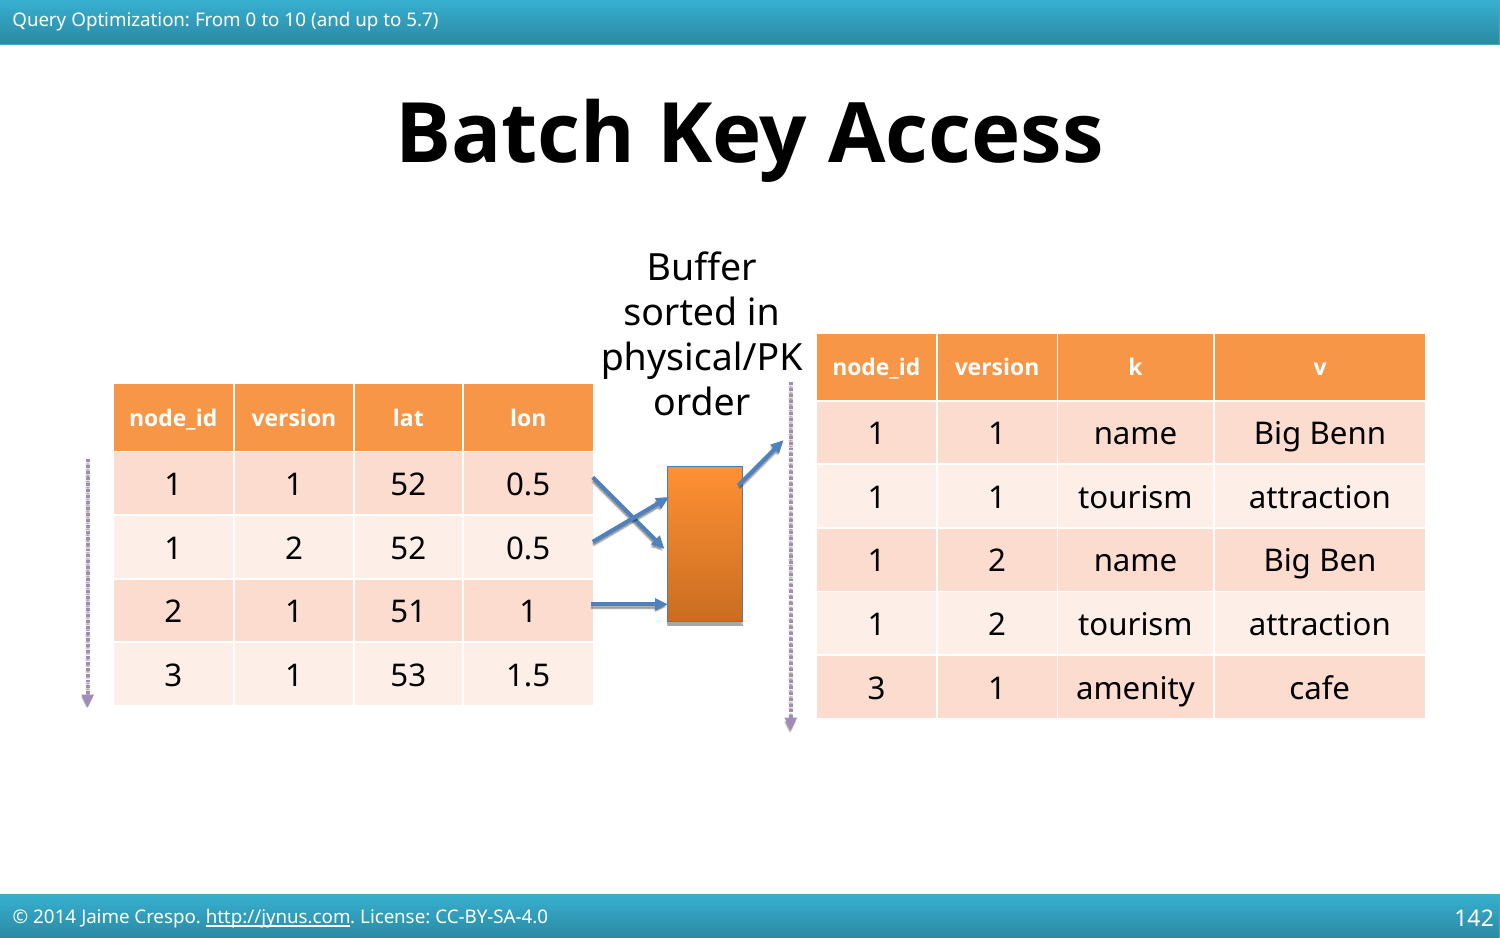

# Batch Key Access
Buffer sorted in physical/PK order
| node\_id | version | k | v |
| --- | --- | --- | --- |
| 1 | 1 | name | Big Benn |
| 1 | 1 | tourism | attraction |
| 1 | 2 | name | Big Ben |
| 1 | 2 | tourism | attraction |
| 3 | 1 | amenity | cafe |
| node\_id | version | lat | lon |
| --- | --- | --- | --- |
| 1 | 1 | 52 | 0.5 |
| 1 | 2 | 52 | 0.5 |
| 2 | 1 | 51 | 1 |
| 3 | 1 | 53 | 1.5 |